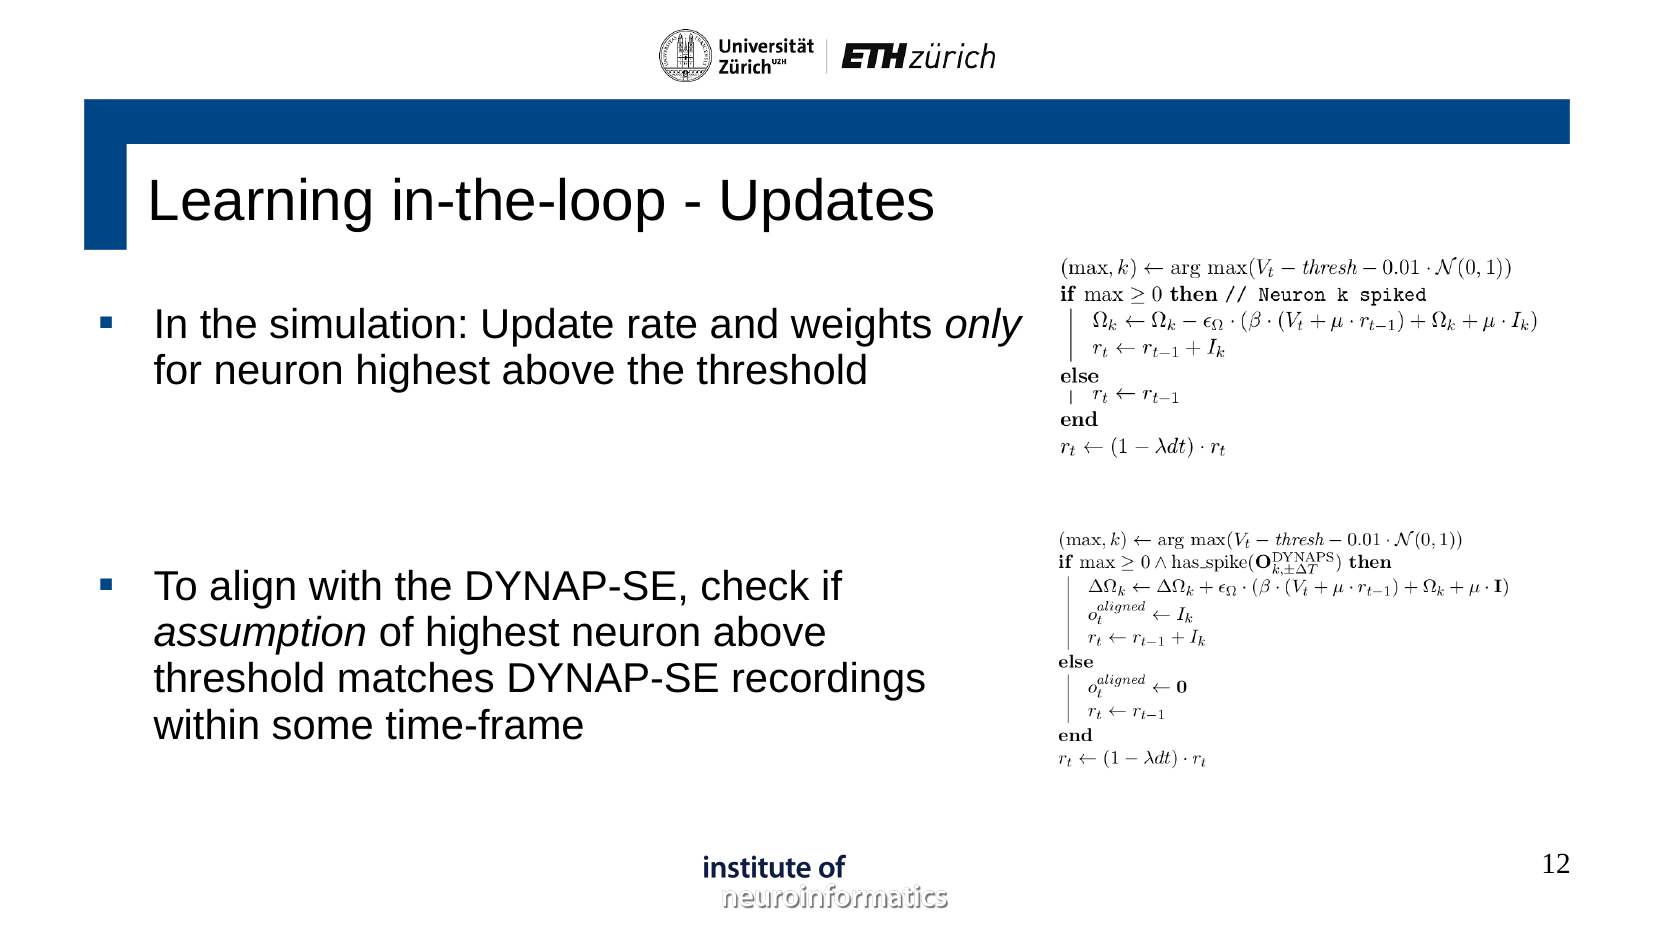

# Learning in-the-loop - Updates
In the simulation: Update rate and weights only
for neuron highest above the threshold
To align with the DYNAP-SE, check if
assumption of highest neuron above
threshold matches DYNAP-SE recordings
within some time-frame
12